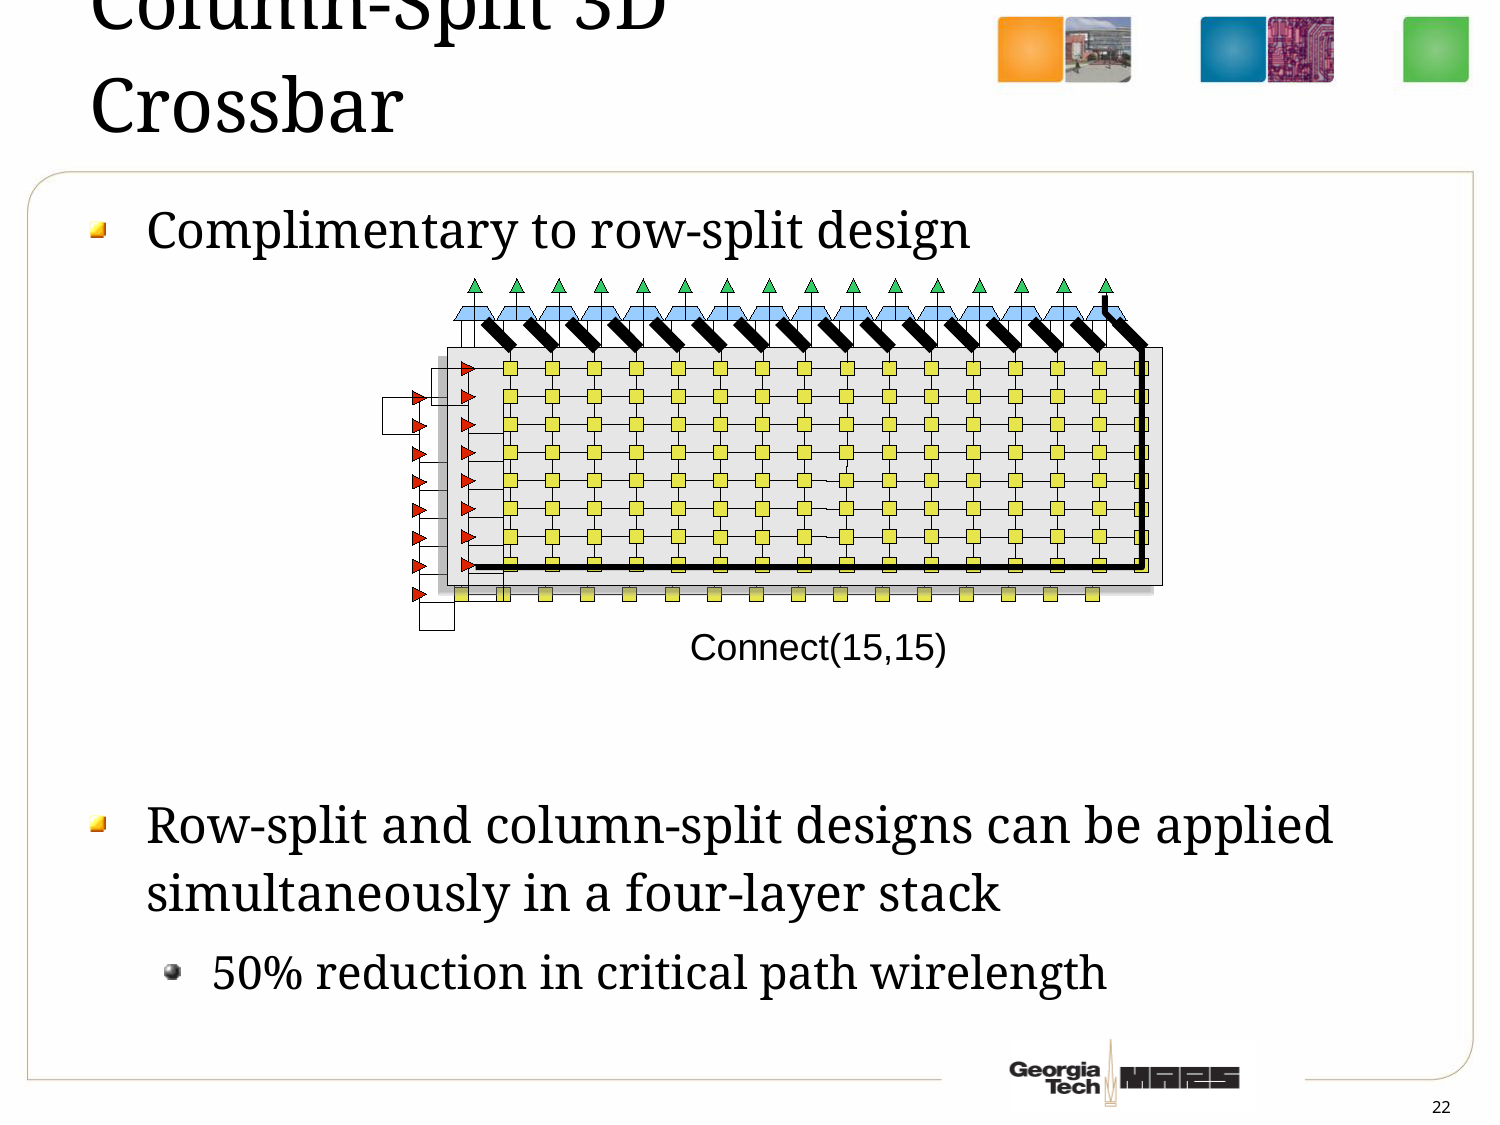

# Column-Split 3D Crossbar
Complimentary to row-split design
Row-split and column-split designs can be applied simultaneously in a four-layer stack
50% reduction in critical path wirelength
Connect(15,15)
22